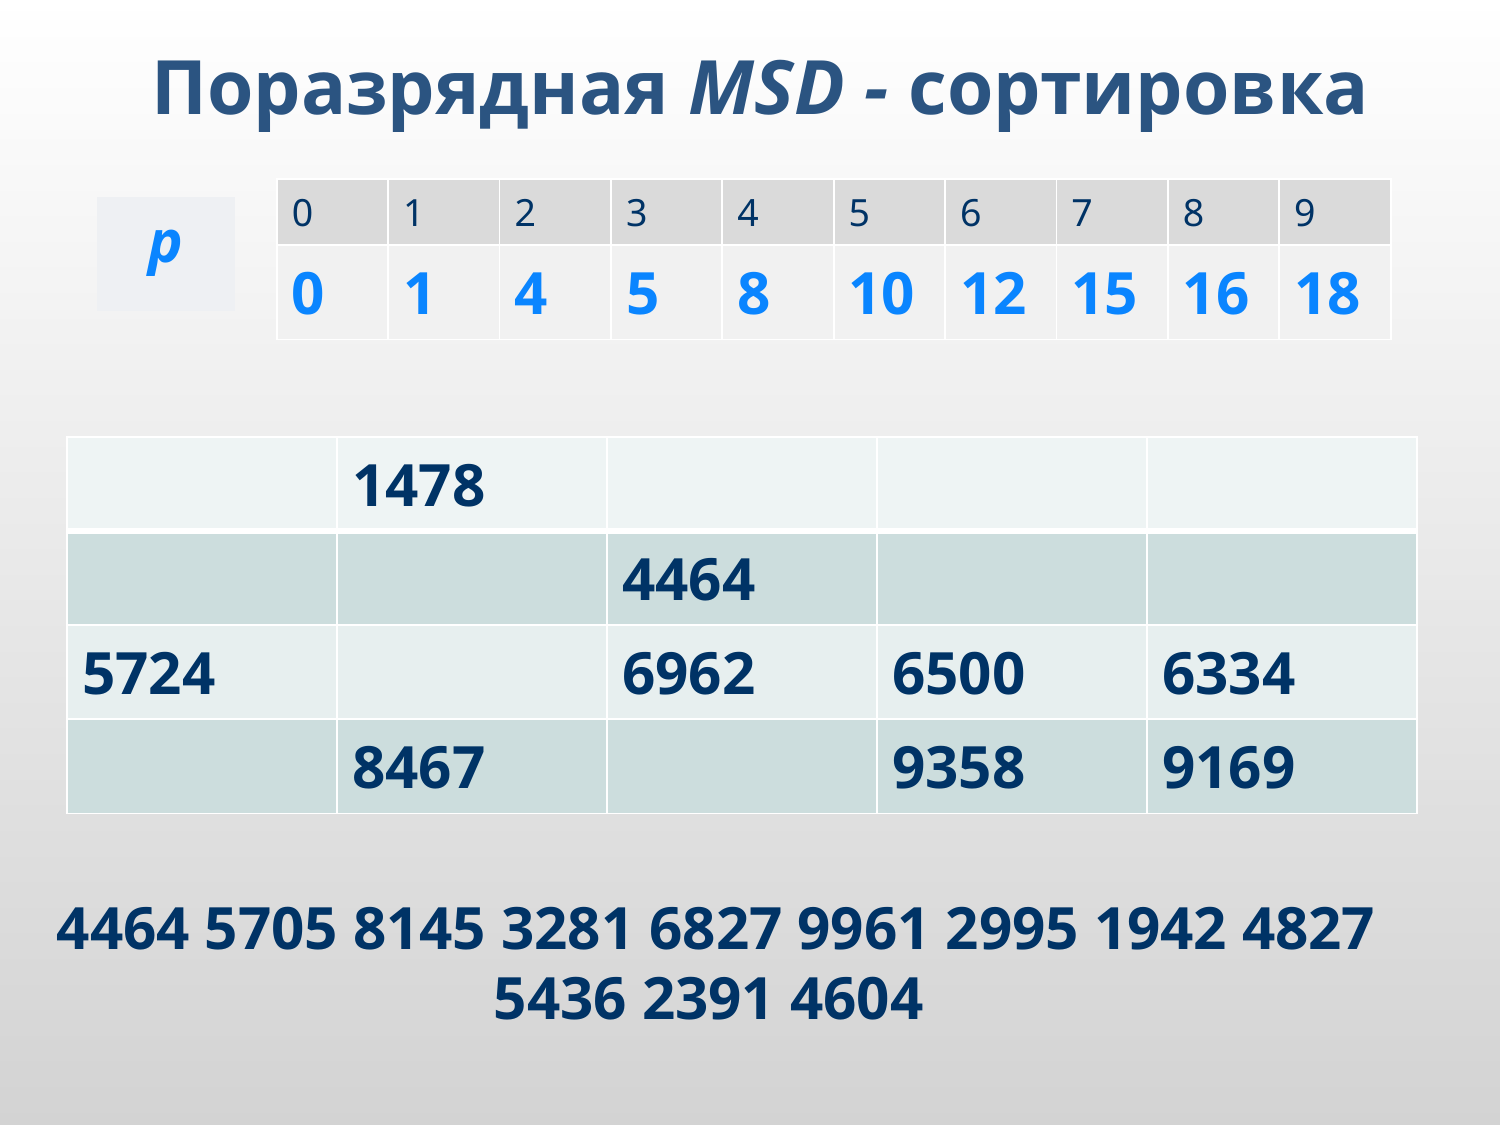

Поразрядная MSD - сортировка
| 0 | 1 | 2 | 3 | 4 | 5 | 6 | 7 | 8 | 9 |
| --- | --- | --- | --- | --- | --- | --- | --- | --- | --- |
| 0 | 1 | 4 | 5 | 8 | 10 | 12 | 15 | 16 | 18 |
p
| | 1478 | | | |
| --- | --- | --- | --- | --- |
| | | 4464 | | |
| 5724 | | 6962 | 6500 | 6334 |
| | 8467 | | 9358 | 9169 |
4464 5705 8145 3281 6827 9961 2995 1942 4827 5436 2391 4604